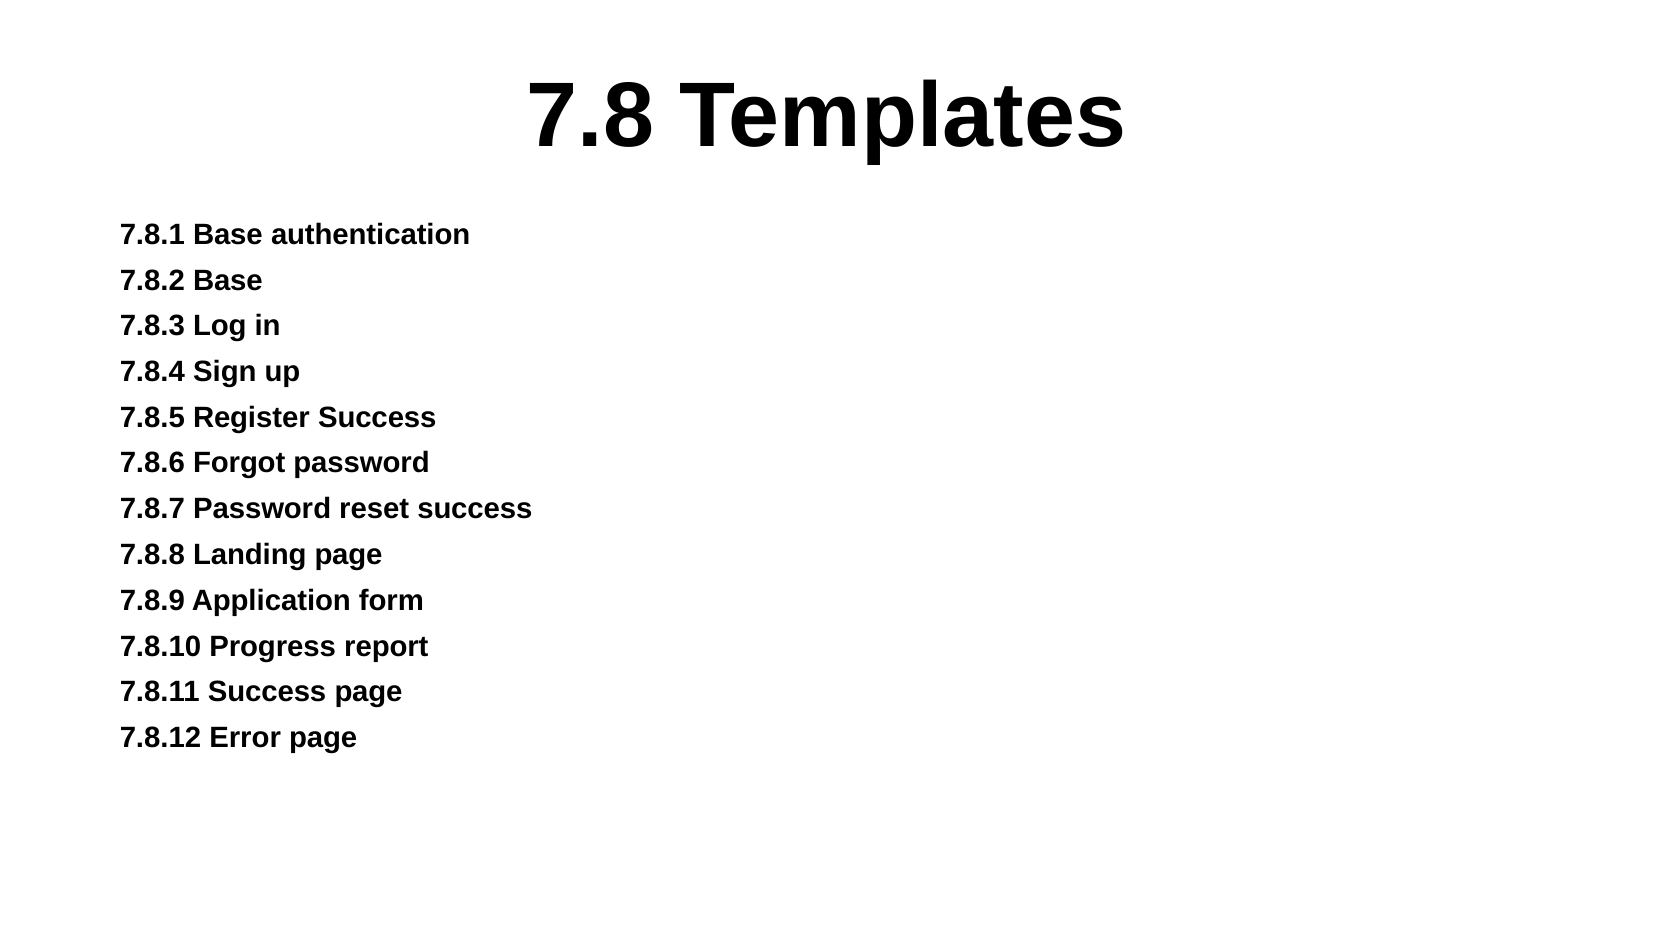

# 7.8 Templates
7.8.1 Base authentication
7.8.2 Base
7.8.3 Log in
7.8.4 Sign up
7.8.5 Register Success
7.8.6 Forgot password
7.8.7 Password reset success
7.8.8 Landing page
7.8.9 Application form
7.8.10 Progress report
7.8.11 Success page
7.8.12 Error page